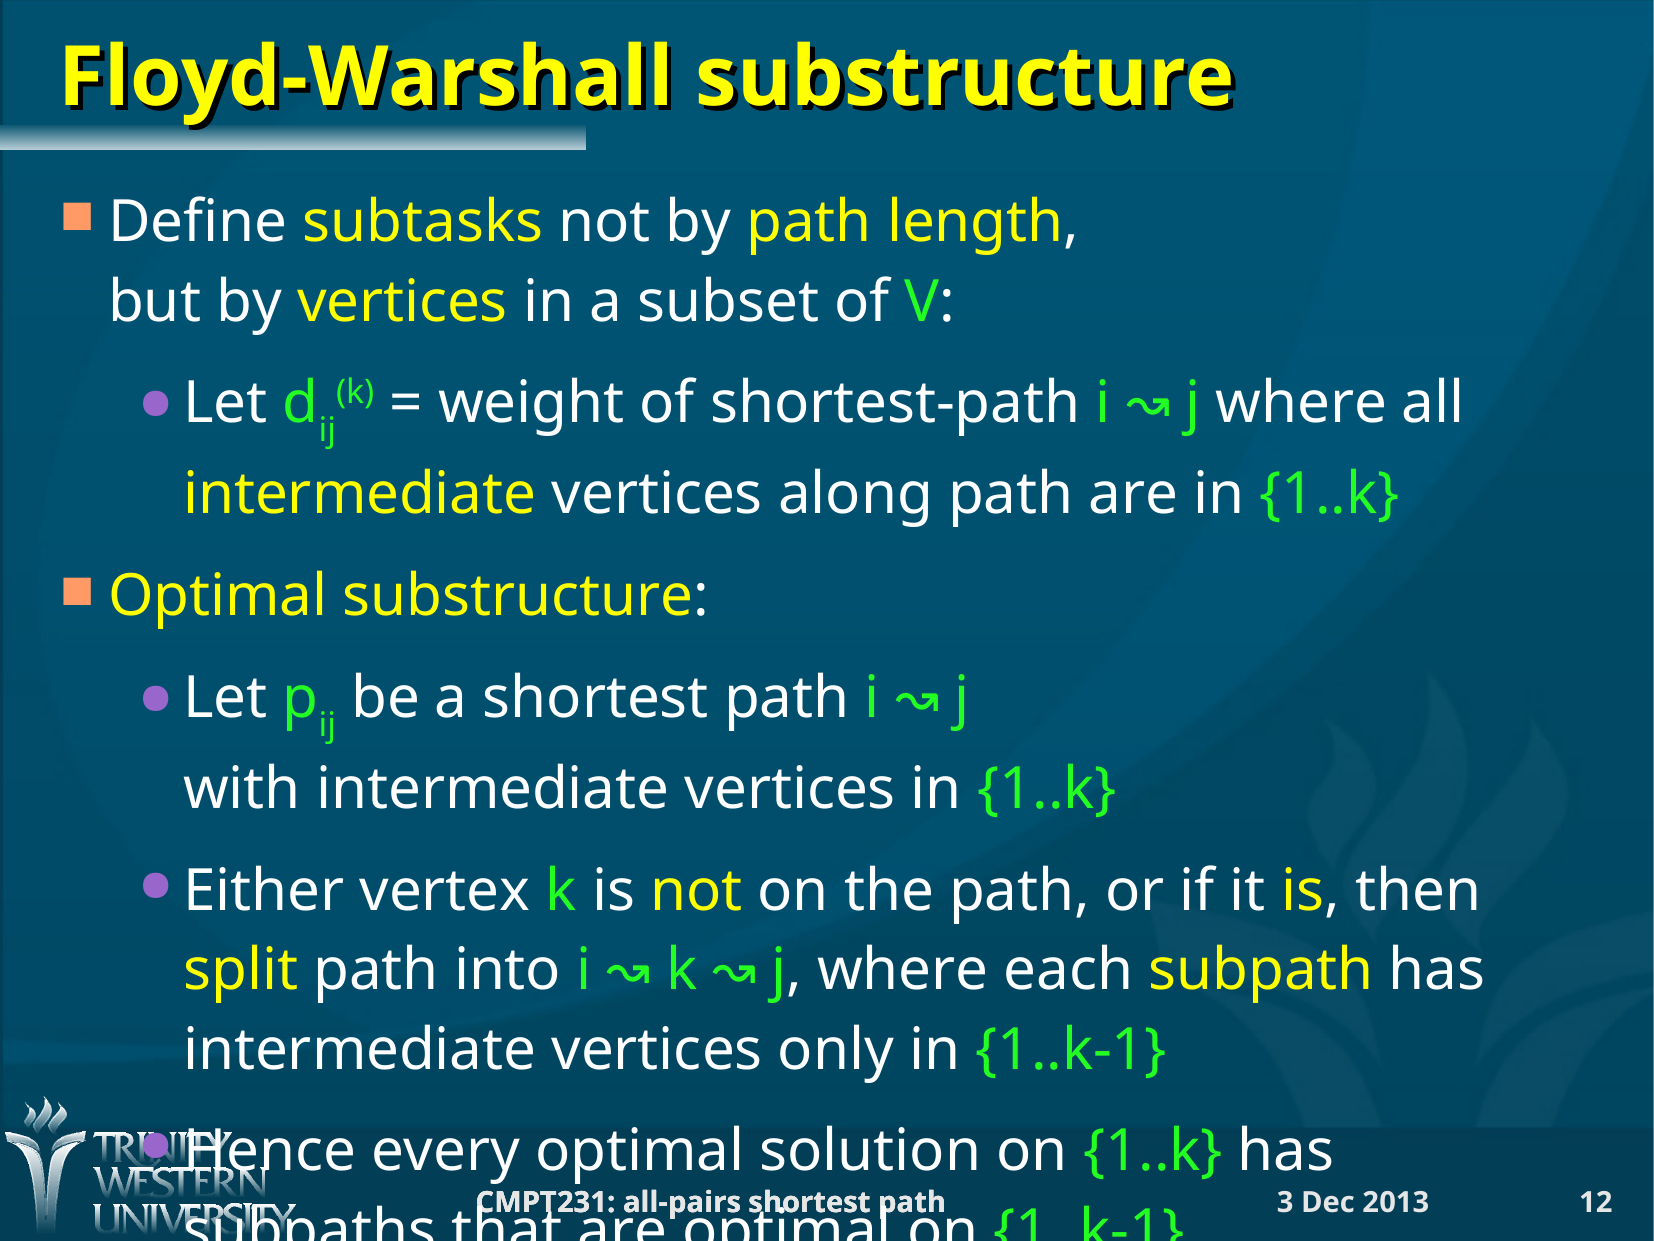

# Floyd-Warshall substructure
Define subtasks not by path length,
but by vertices in a subset of V:
Let dij(k) = weight of shortest-path i ↝ j where all intermediate vertices along path are in {1..k}
Optimal substructure:
Let pij be a shortest path i ↝ j
with intermediate vertices in {1..k}
Either vertex k is not on the path, or if it is, then split path into i ↝ k ↝ j, where each subpath has intermediate vertices only in {1..k-1}
Hence every optimal solution on {1..k} has subpaths that are optimal on {1..k-1}
CMPT231: all-pairs shortest path
3 Dec 2013
12